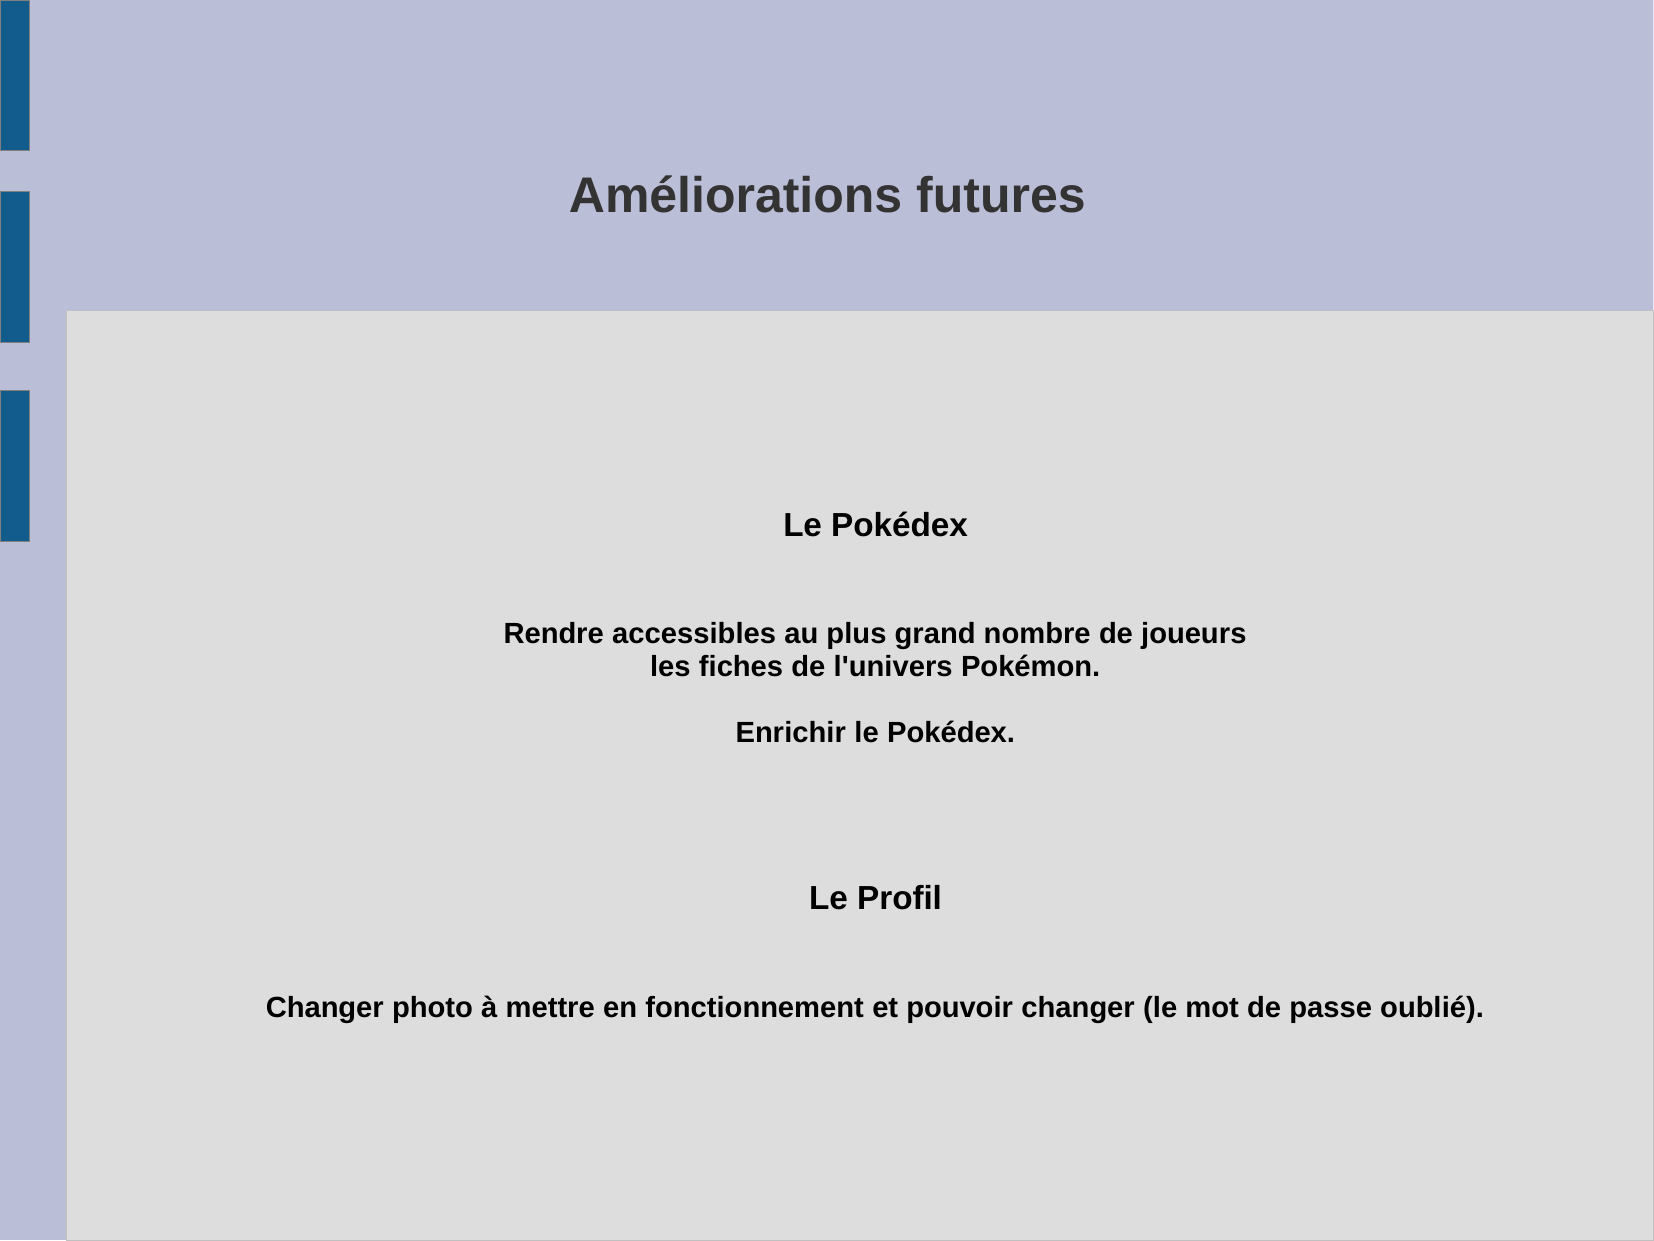

# Améliorations futures
Le Pokédex
Rendre accessibles au plus grand nombre de joueurs
les fiches de l'univers Pokémon.
Enrichir le Pokédex.
Le Profil
Changer photo à mettre en fonctionnement et pouvoir changer (le mot de passe oublié).